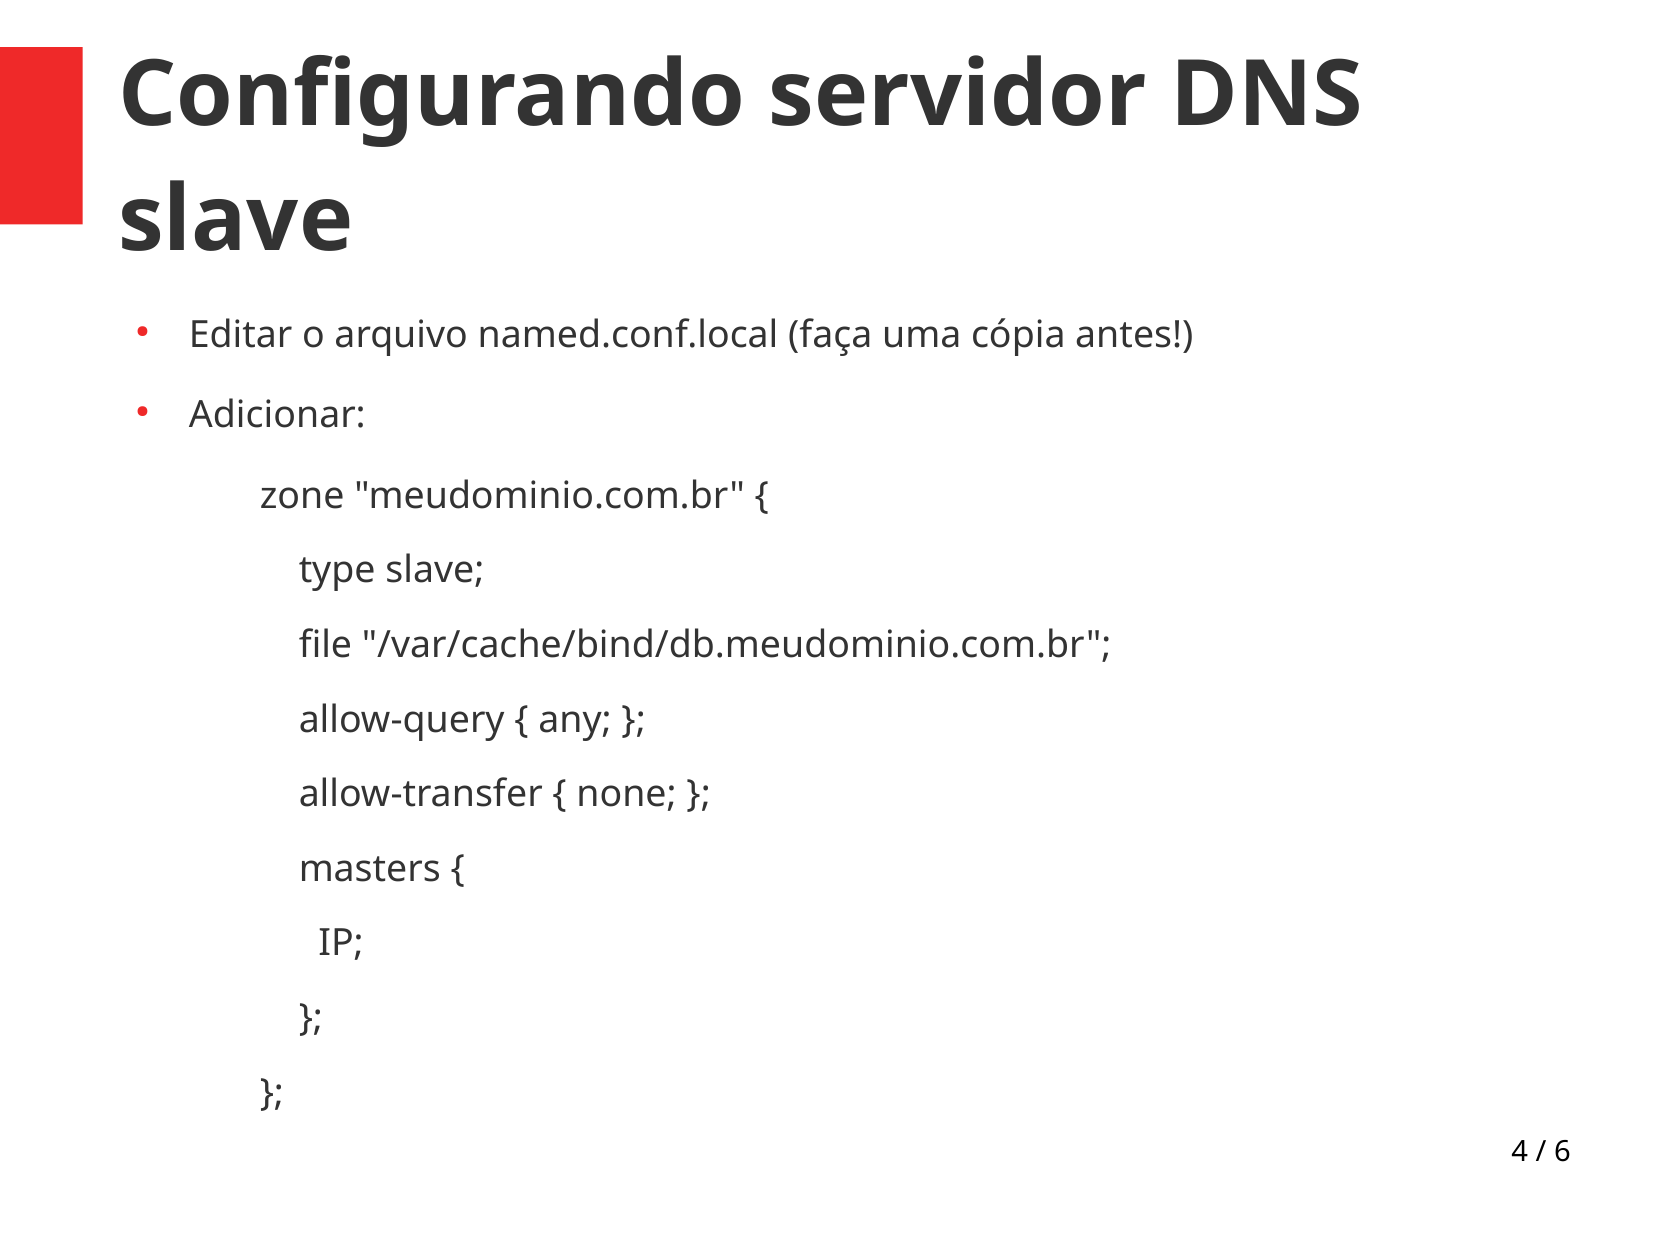

Configurando servidor DNS slave
# Editar o arquivo named.conf.local (faça uma cópia antes!)
Adicionar:
zone "meudominio.com.br" {
 type slave;
 file "/var/cache/bind/db.meudominio.com.br";
 allow-query { any; };
 allow-transfer { none; };
 masters {
 IP;
 };
};
4